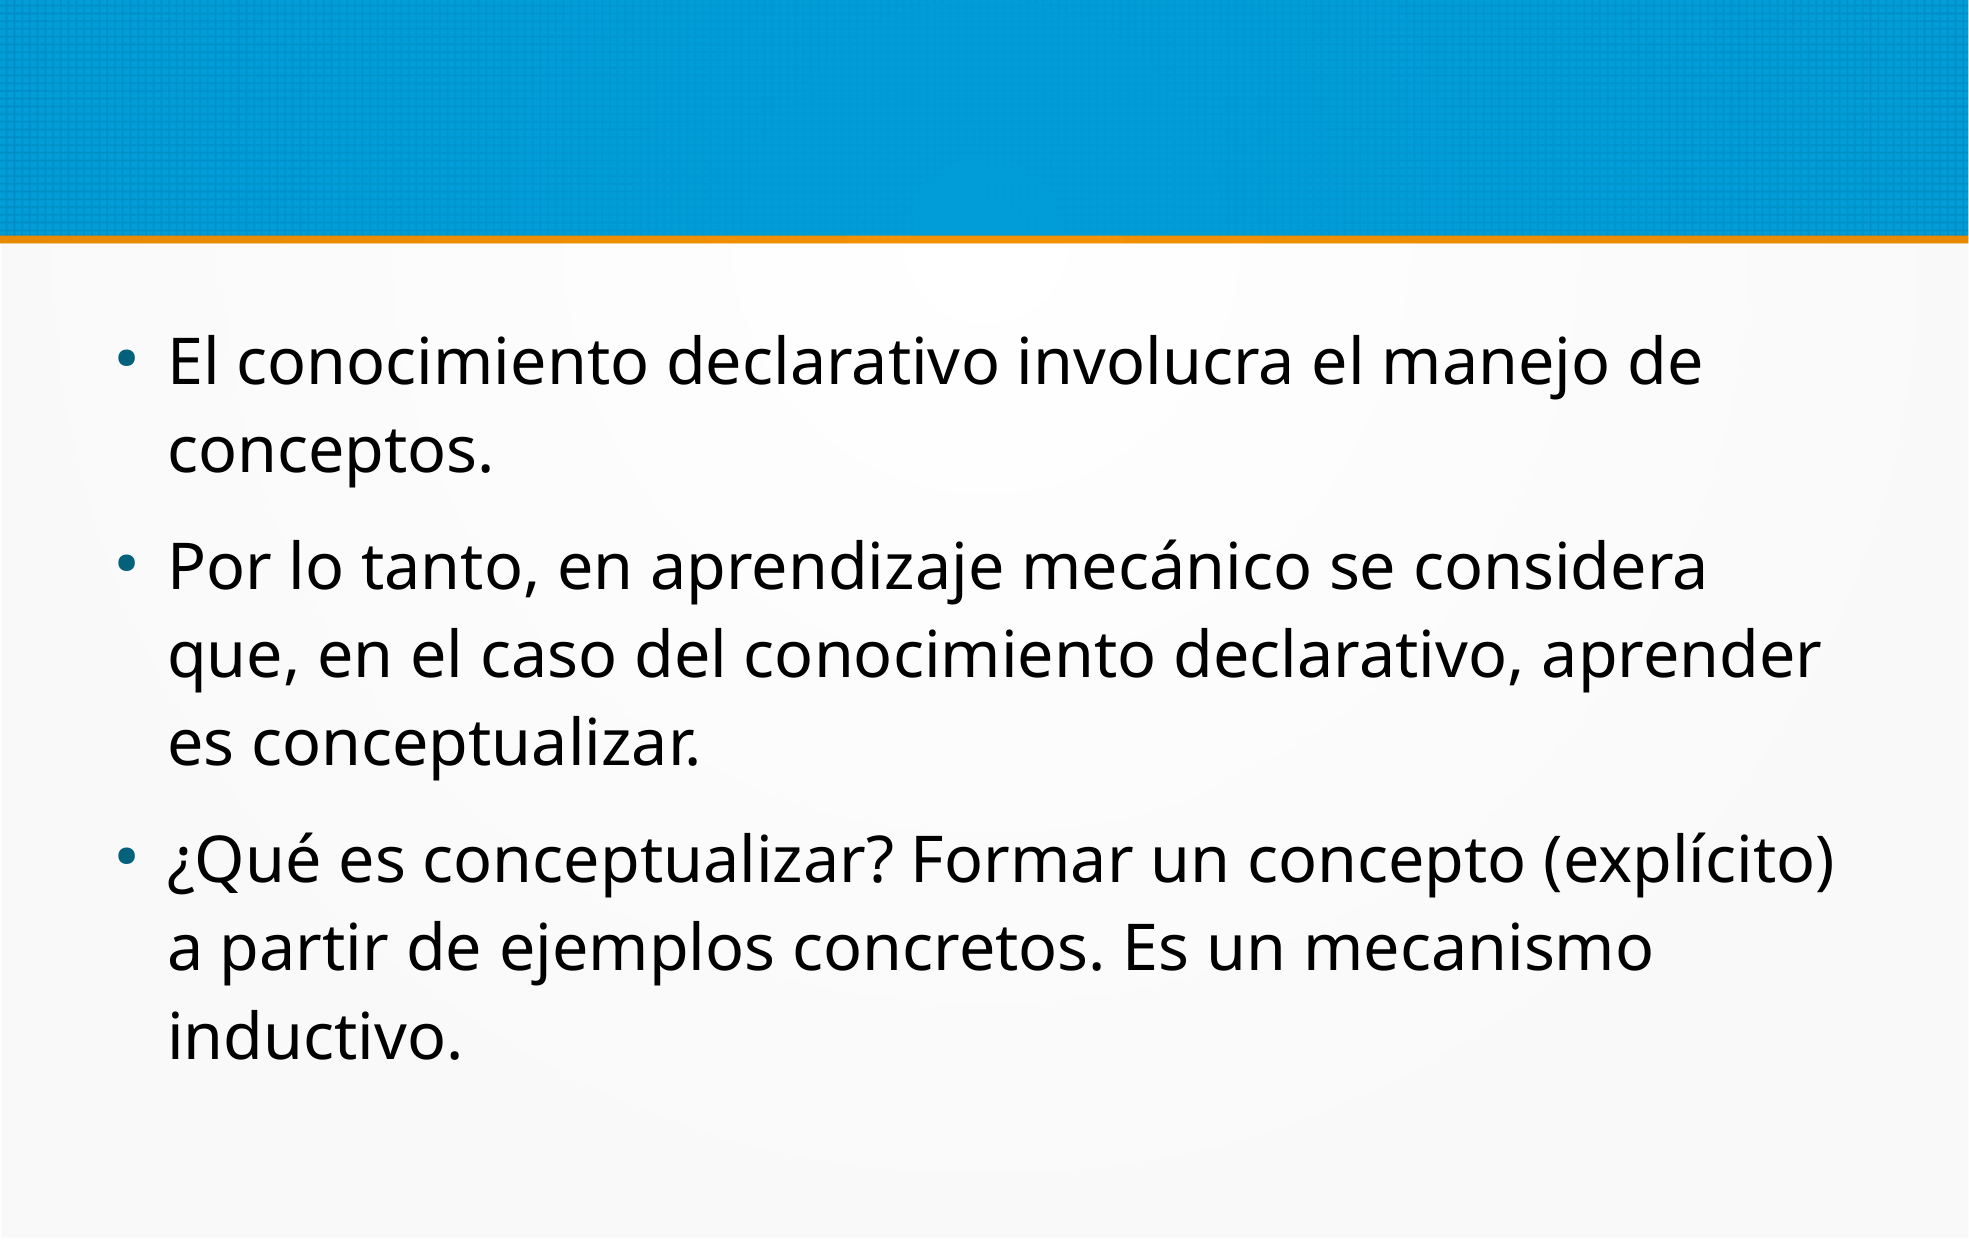

#
El conocimiento declarativo involucra el manejo de conceptos.
Por lo tanto, en aprendizaje mecánico se considera que, en el caso del conocimiento declarativo, aprender es conceptualizar.
¿Qué es conceptualizar? Formar un concepto (explícito) a partir de ejemplos concretos. Es un mecanismo inductivo.